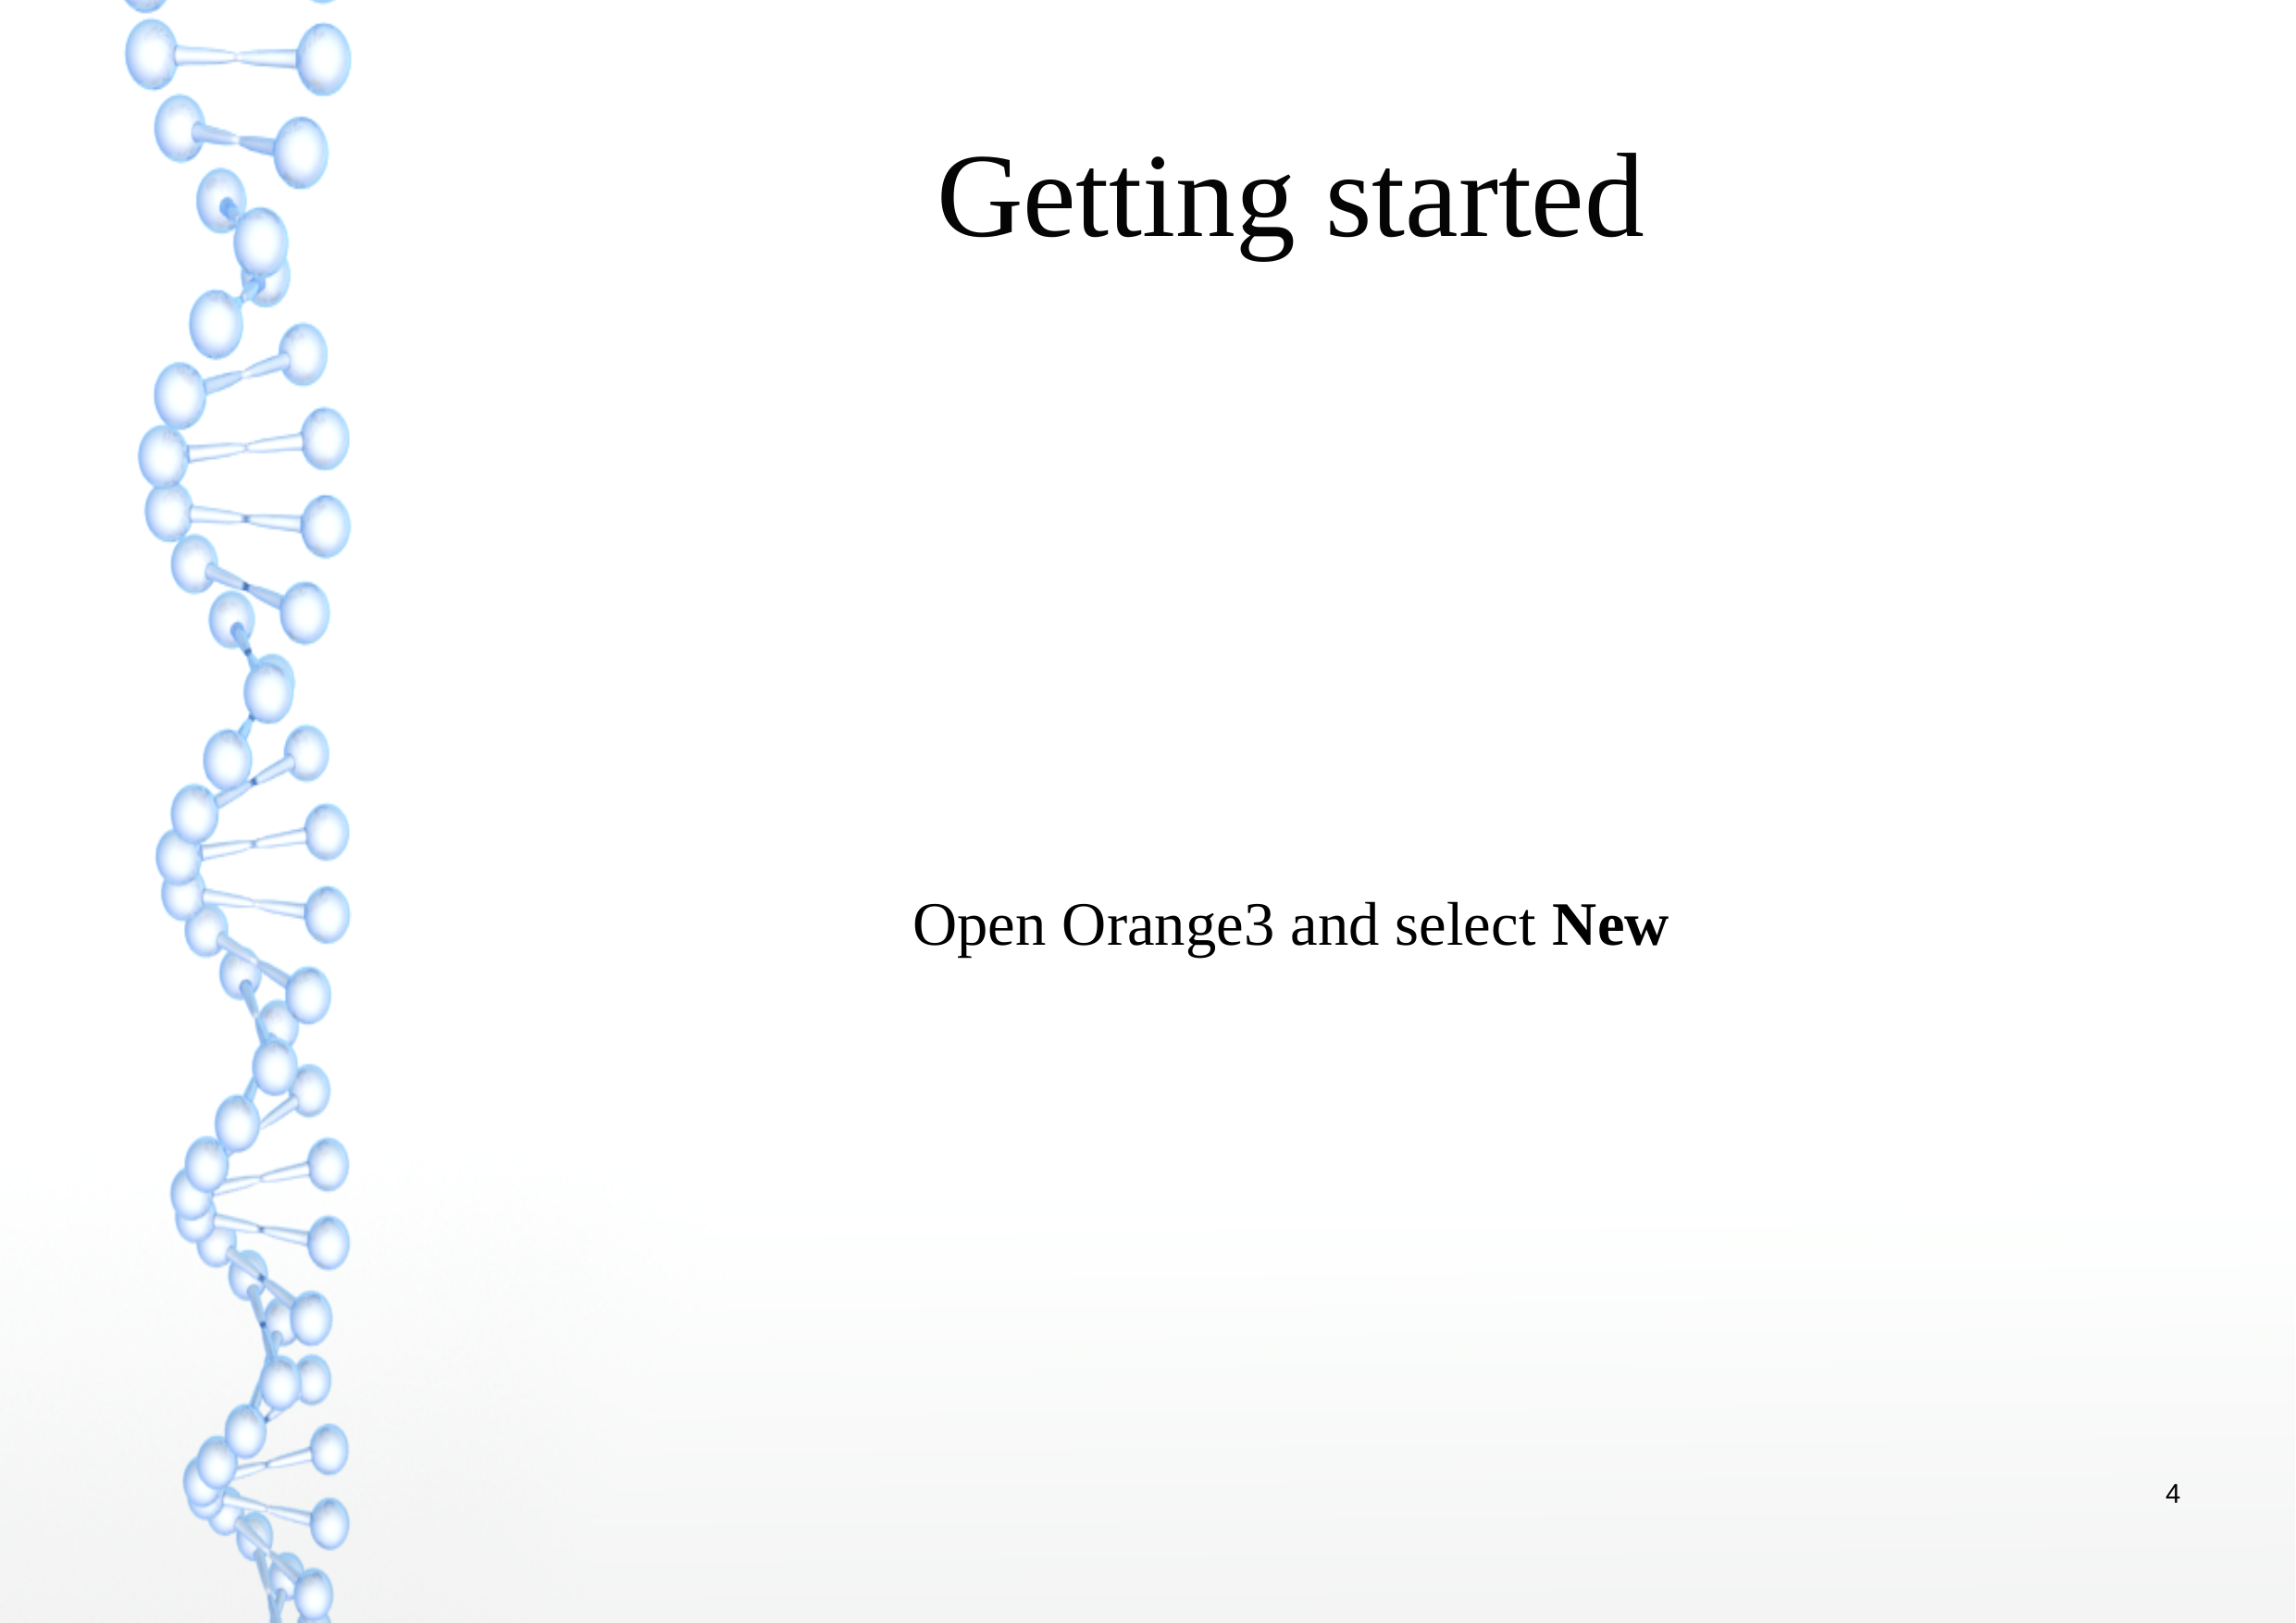

# Getting started
Open Orange3 and select New
4